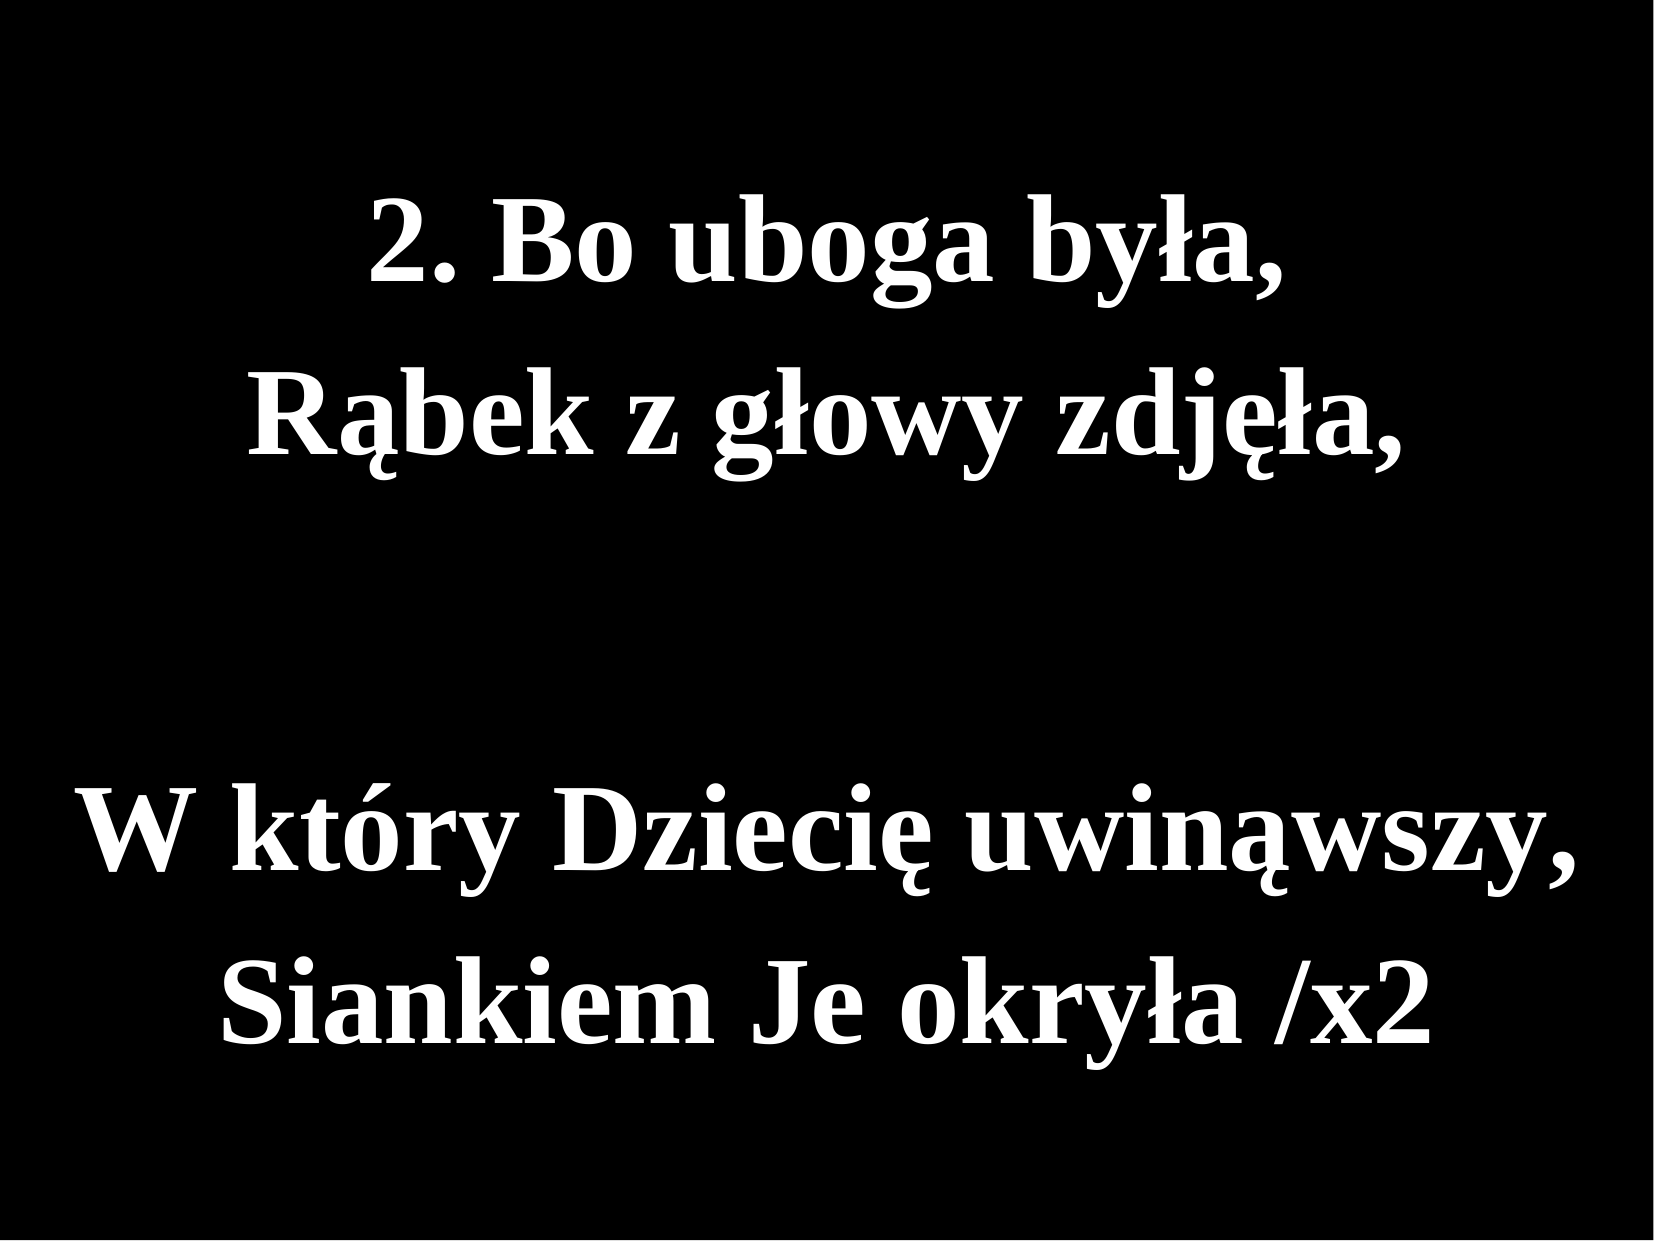

# 2. Bo uboga była, ppp Rąbek z głowy zdjęła, W który Dziecię uwinąwszy, ppp Siankiem Je okryła /x2